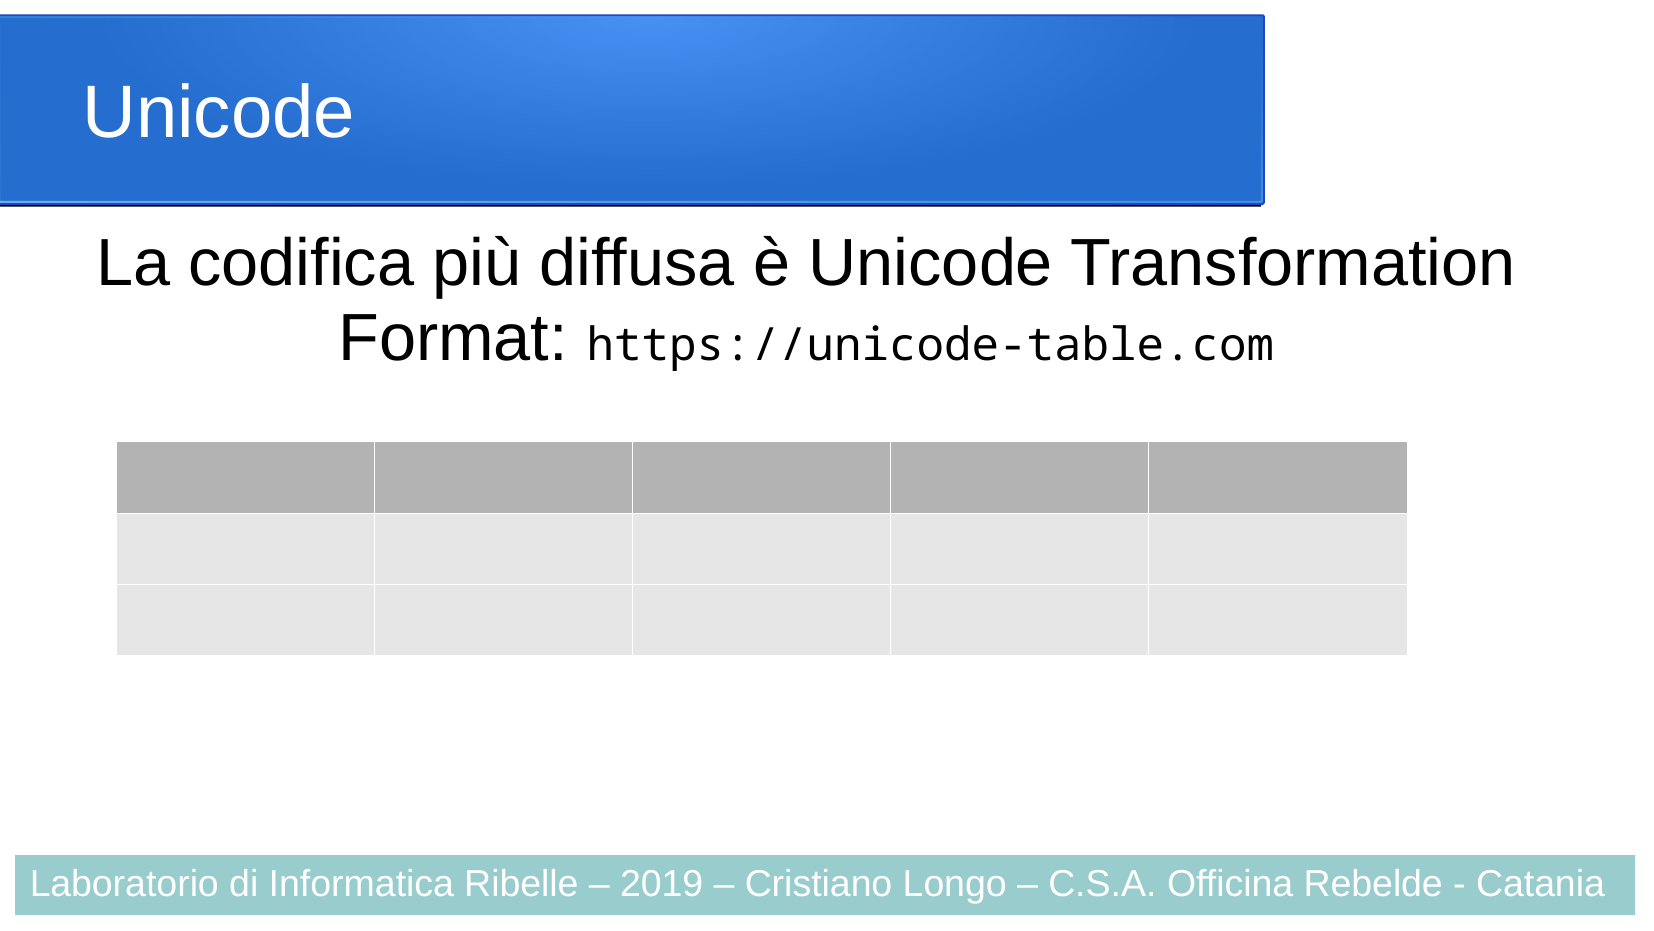

# Unicode
La codifica più diffusa è Unicode Transformation Format: https://unicode-table.com
| | | | | |
| --- | --- | --- | --- | --- |
| | | | | |
| | | | | |
Laboratorio di Informatica Ribelle – 2019 – Cristiano Longo – C.S.A. Officina Rebelde - Catania